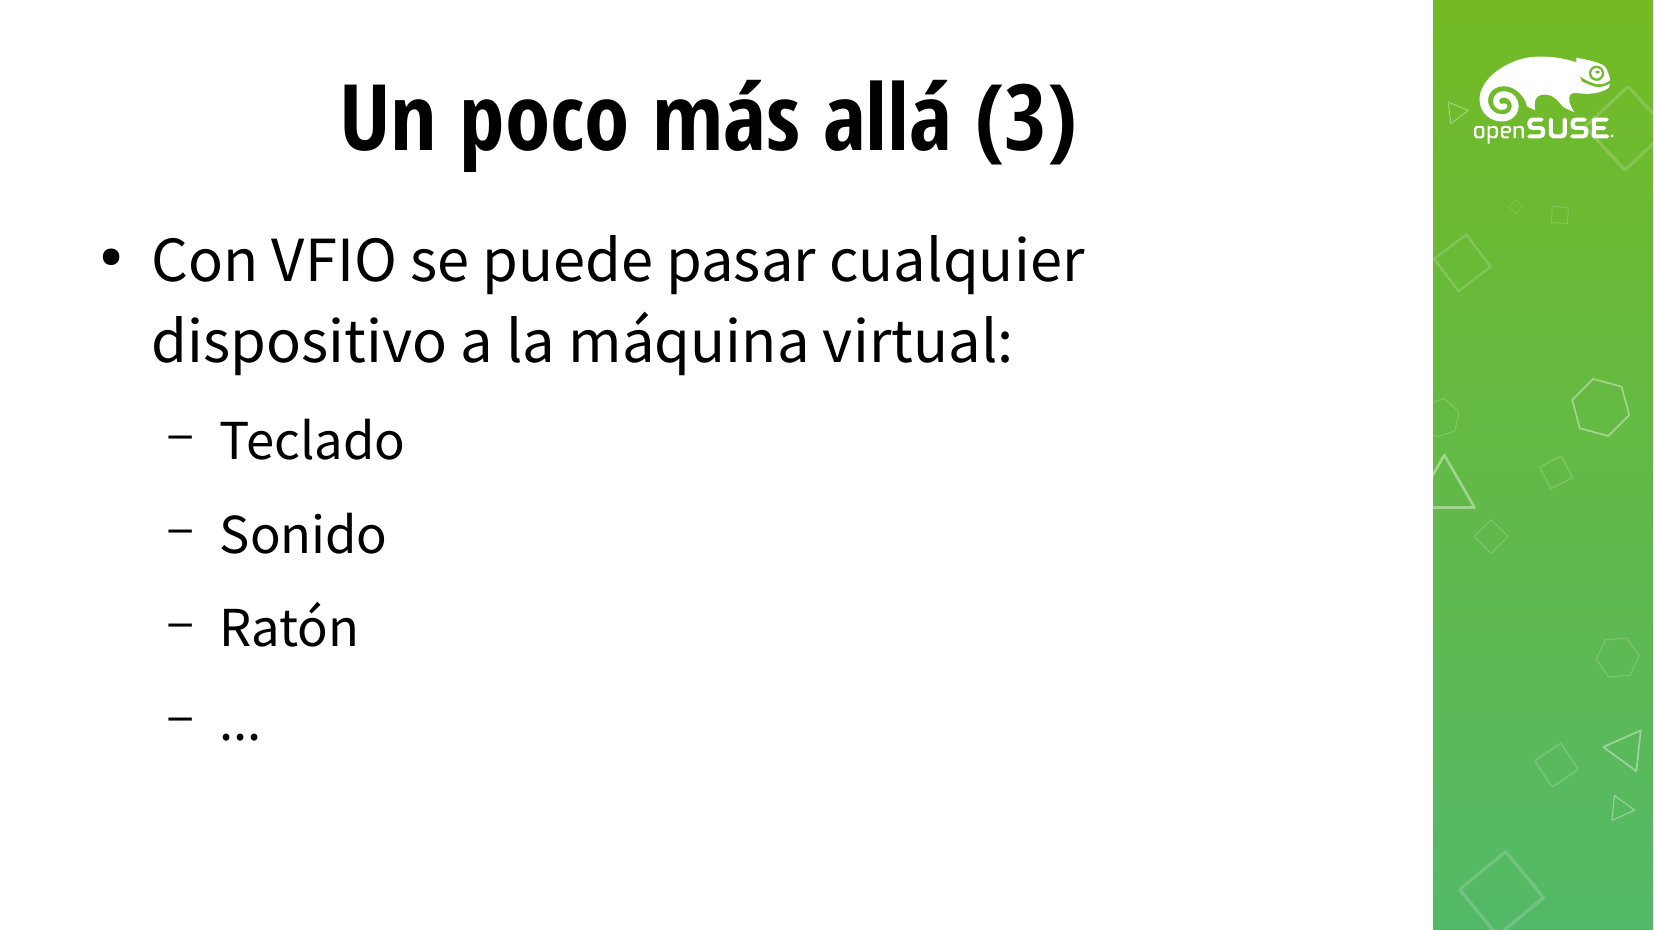

# Un poco más allá (3)
Con VFIO se puede pasar cualquier dispositivo a la máquina virtual:
Teclado
Sonido
Ratón
...